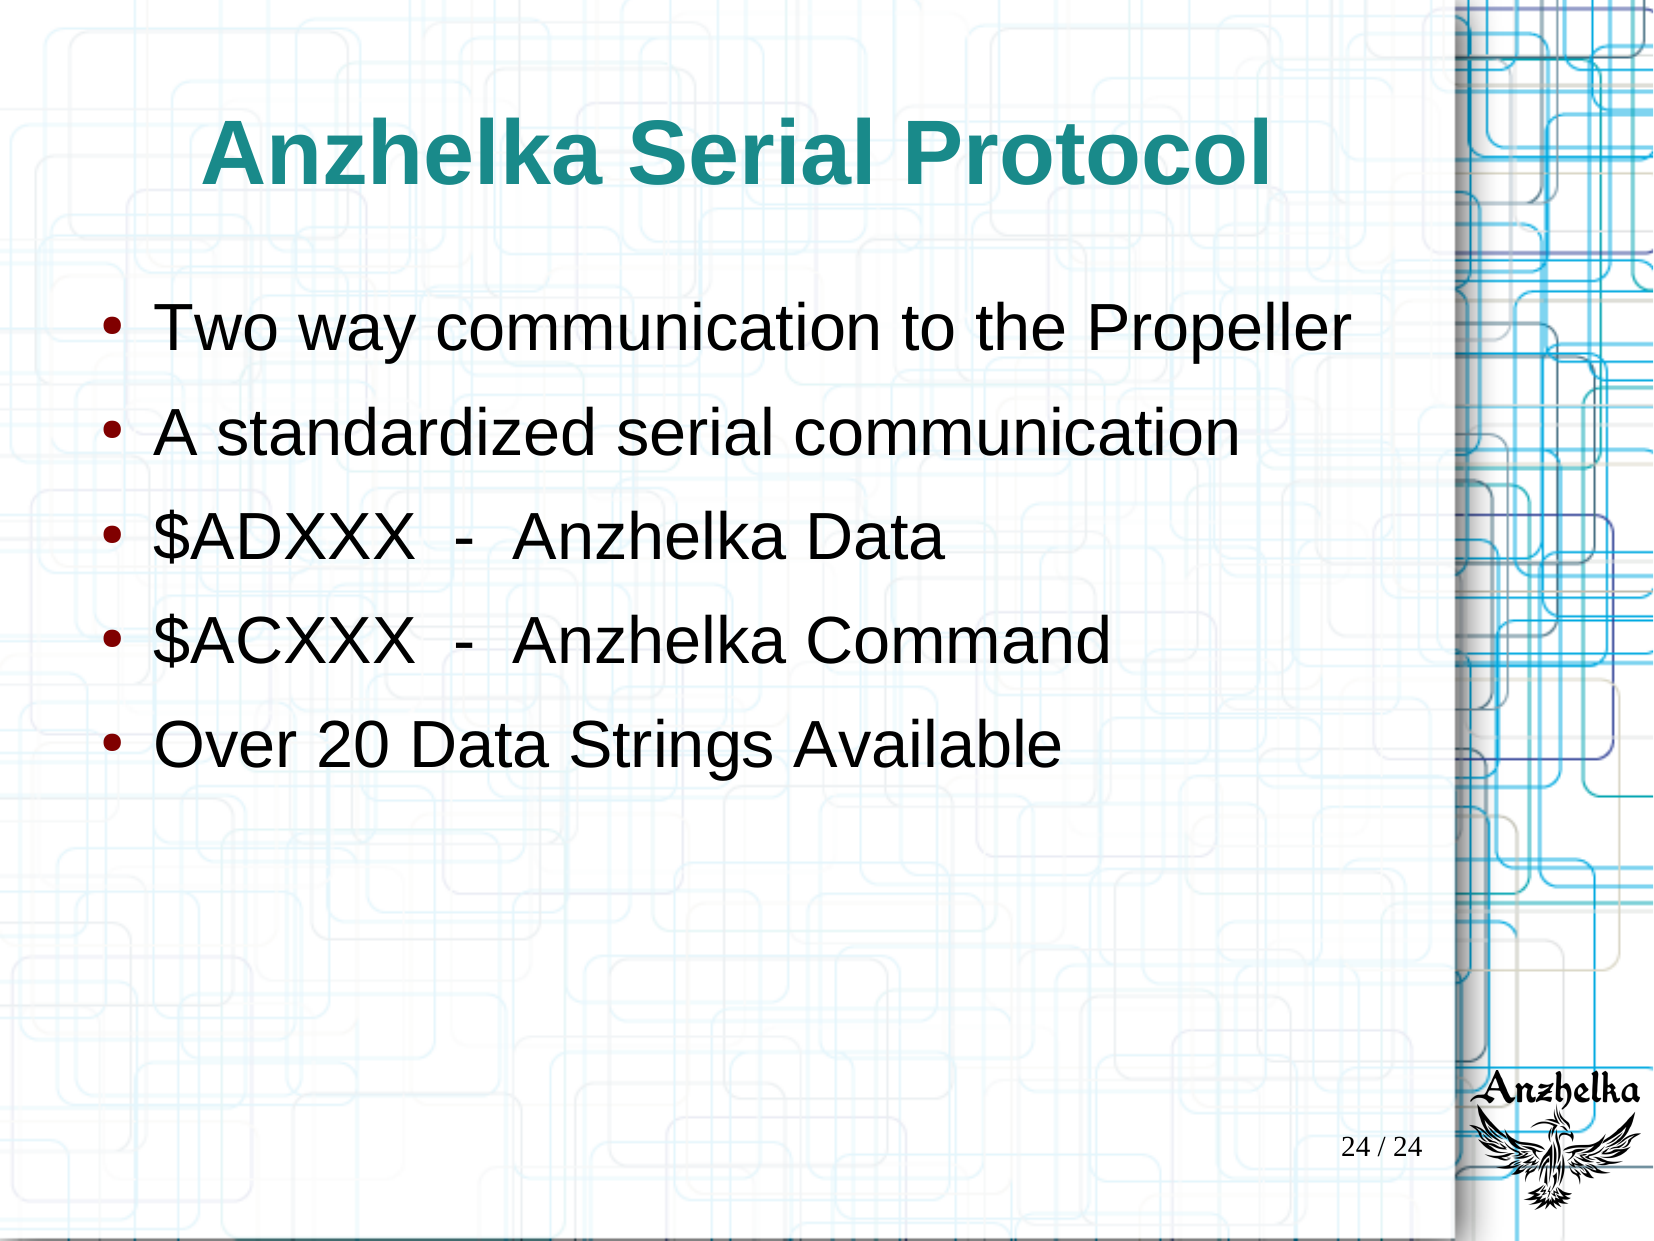

# Anzhelka Serial Protocol
Two way communication to the Propeller
A standardized serial communication
$ADXXX - Anzhelka Data
$ACXXX - Anzhelka Command
Over 20 Data Strings Available
24